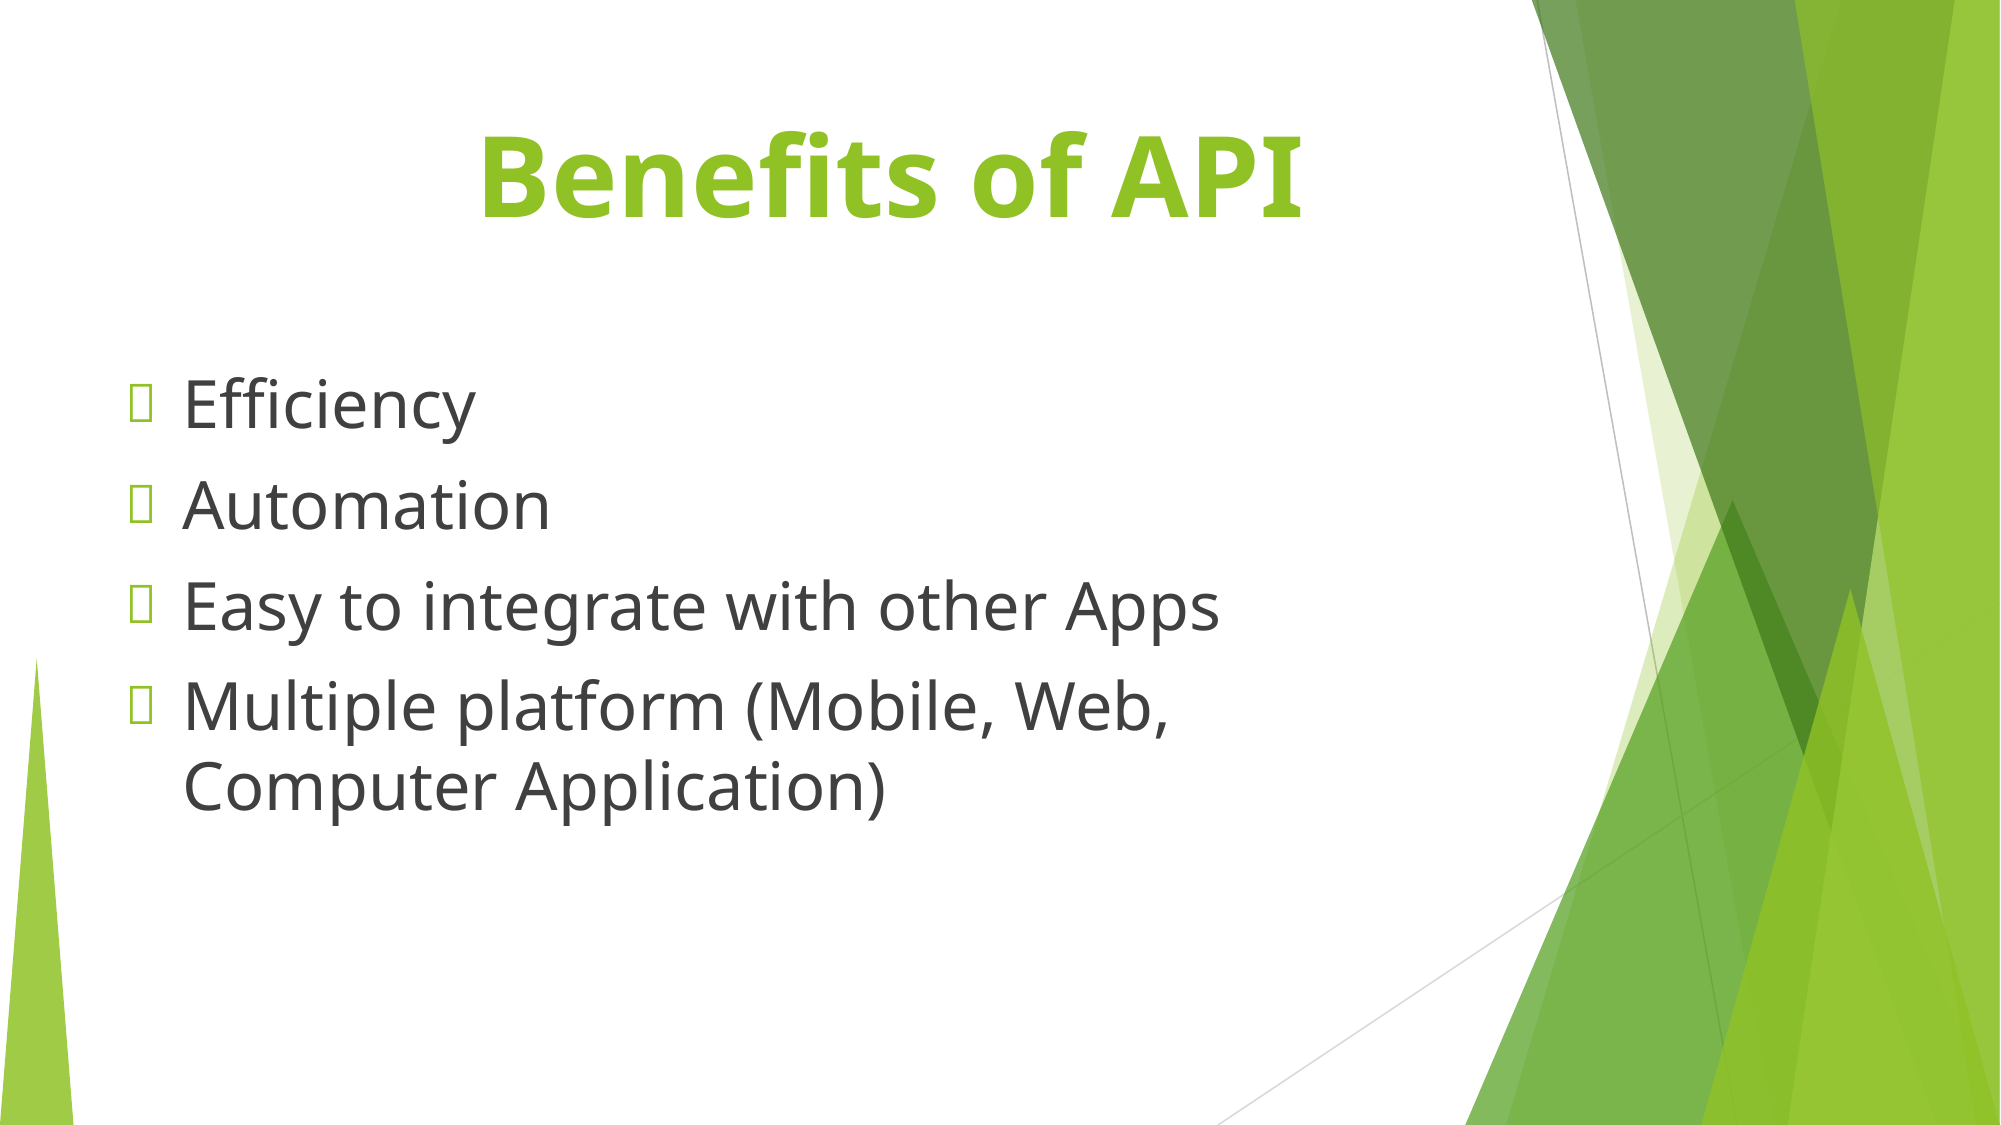

# Benefits of API
Efficiency
Automation
Easy to integrate with other Apps
Multiple platform (Mobile, Web, Computer Application)